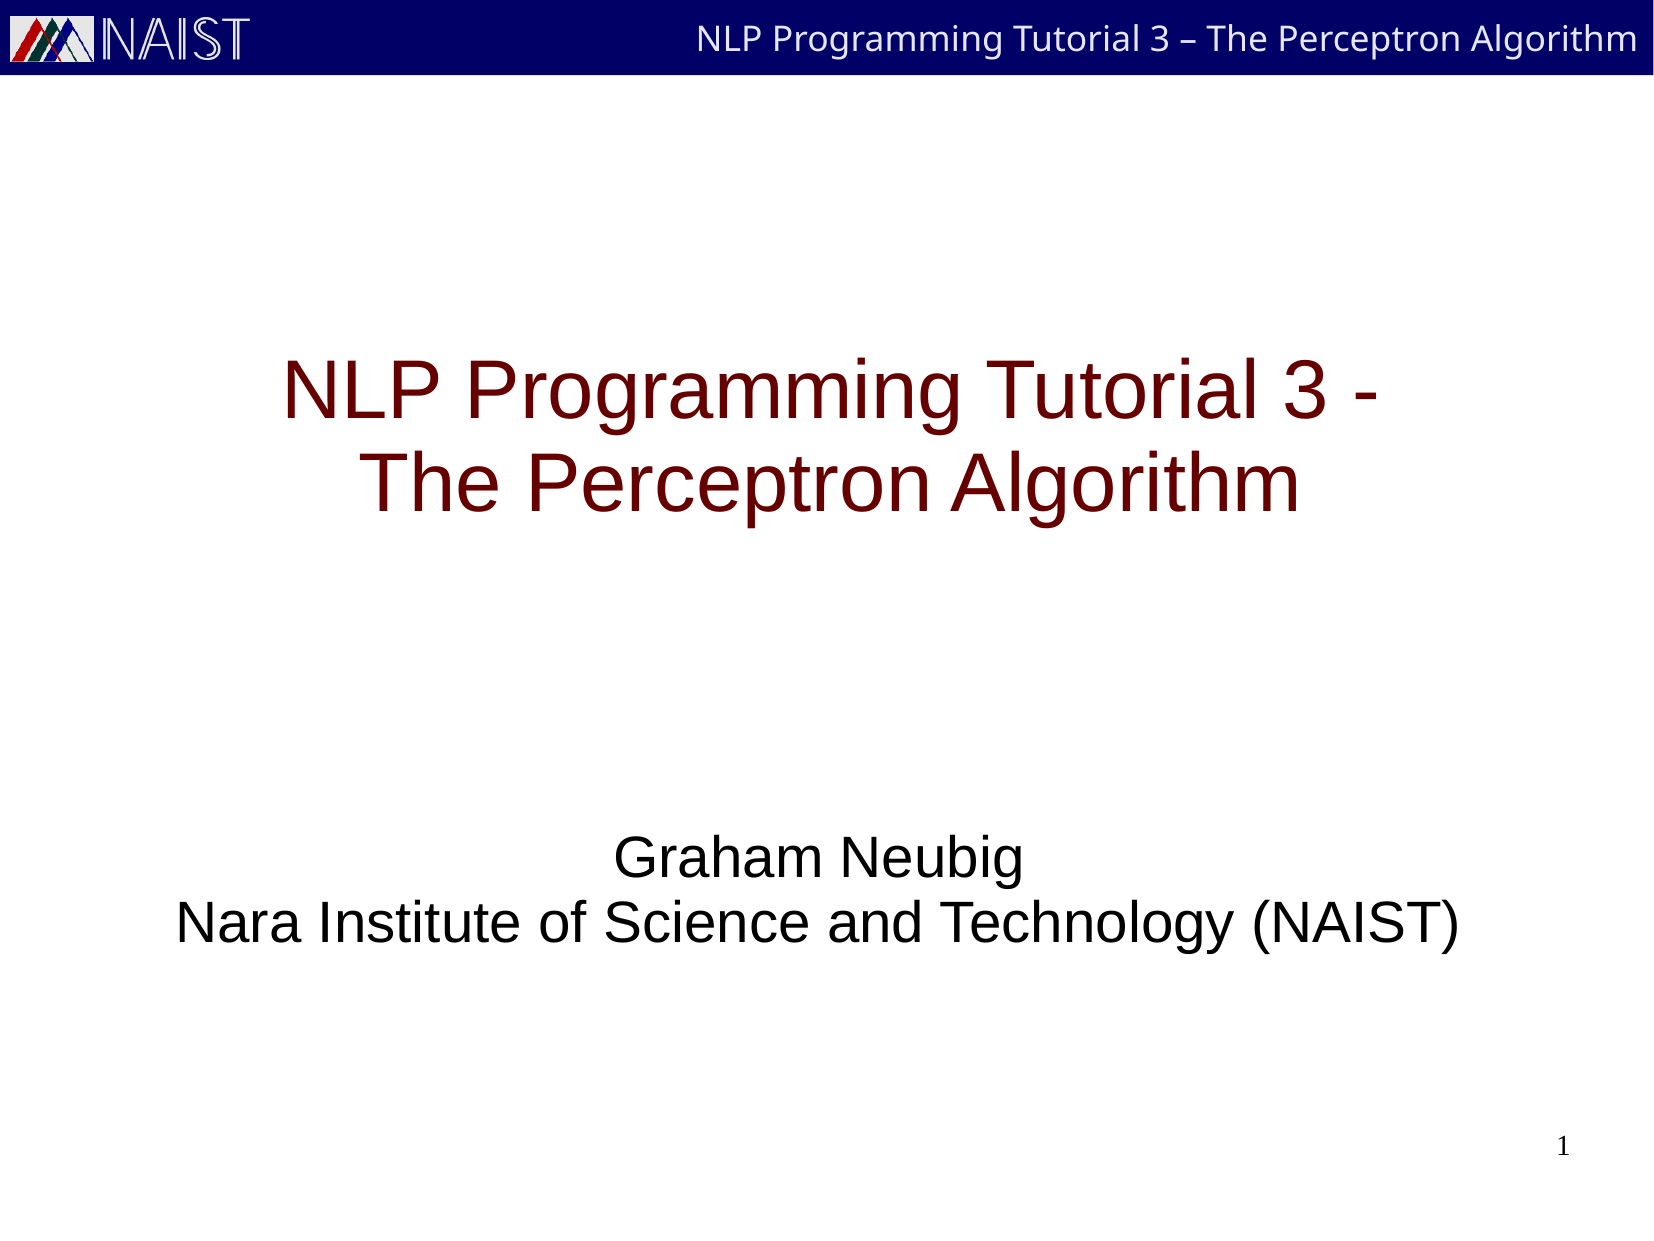

# NLP Programming Tutorial 3 - The Perceptron Algorithm
Graham Neubig
Nara Institute of Science and Technology (NAIST)
1